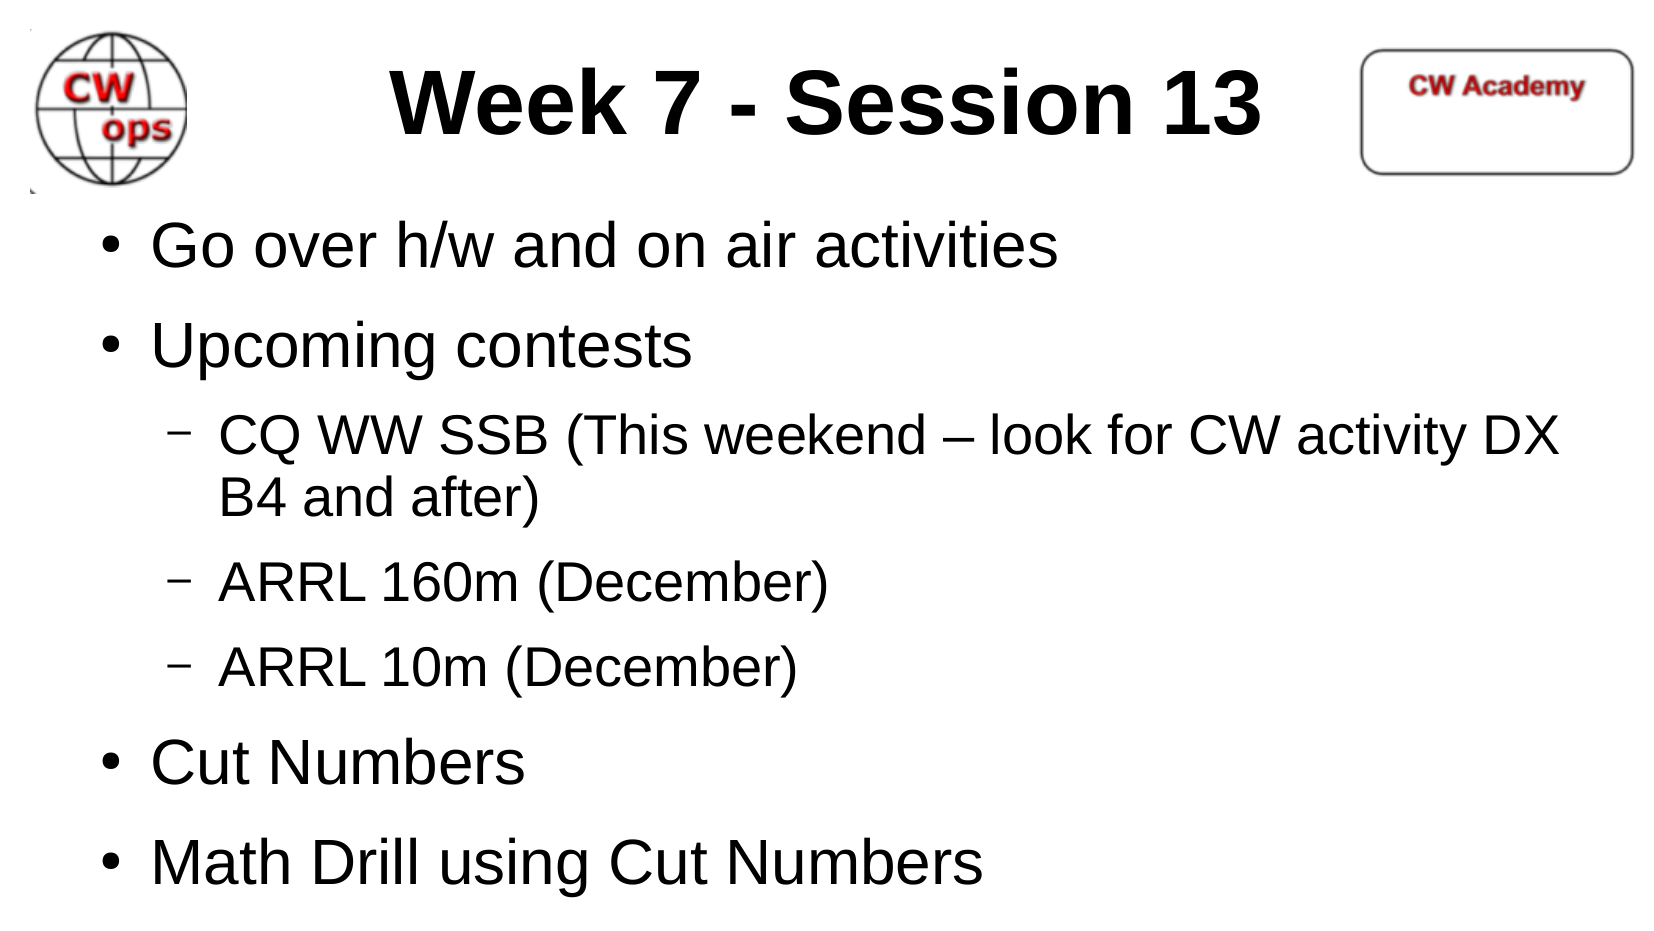

Week 7 - Session 13
# Go over h/w and on air activities
Upcoming contests
CQ WW SSB (This weekend – look for CW activity DX B4 and after)
ARRL 160m (December)
ARRL 10m (December)
Cut Numbers
Math Drill using Cut Numbers